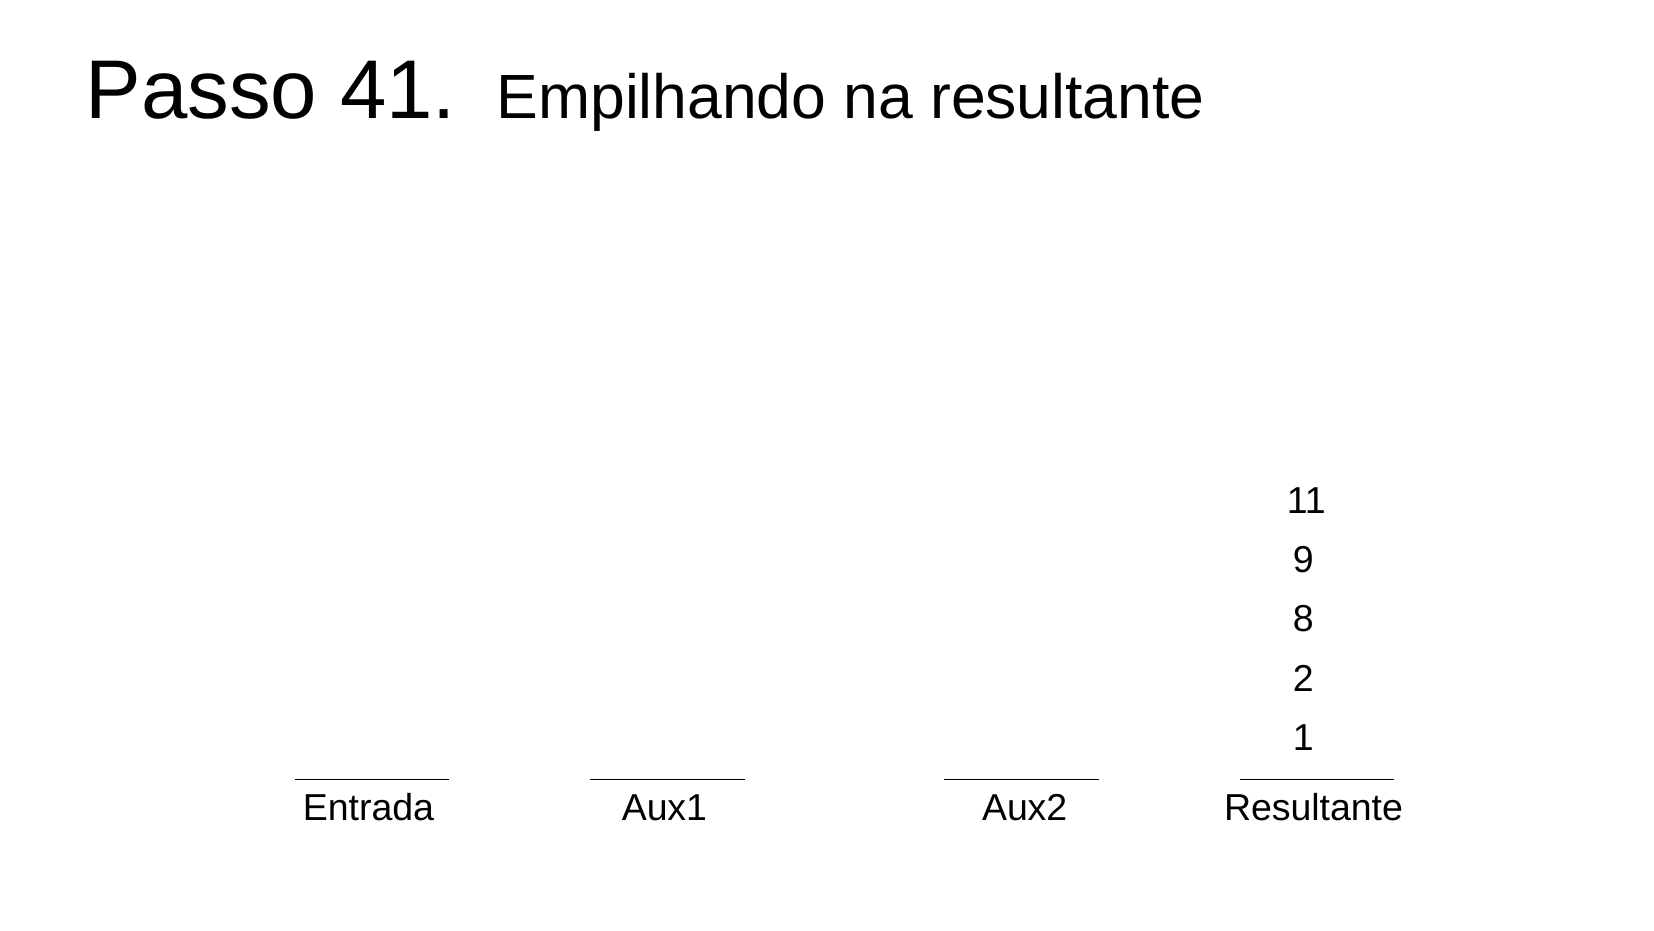

Passo 41. Empilhando na resultante
11
9
8
2
1
Entrada
Aux1
Aux2
Resultante